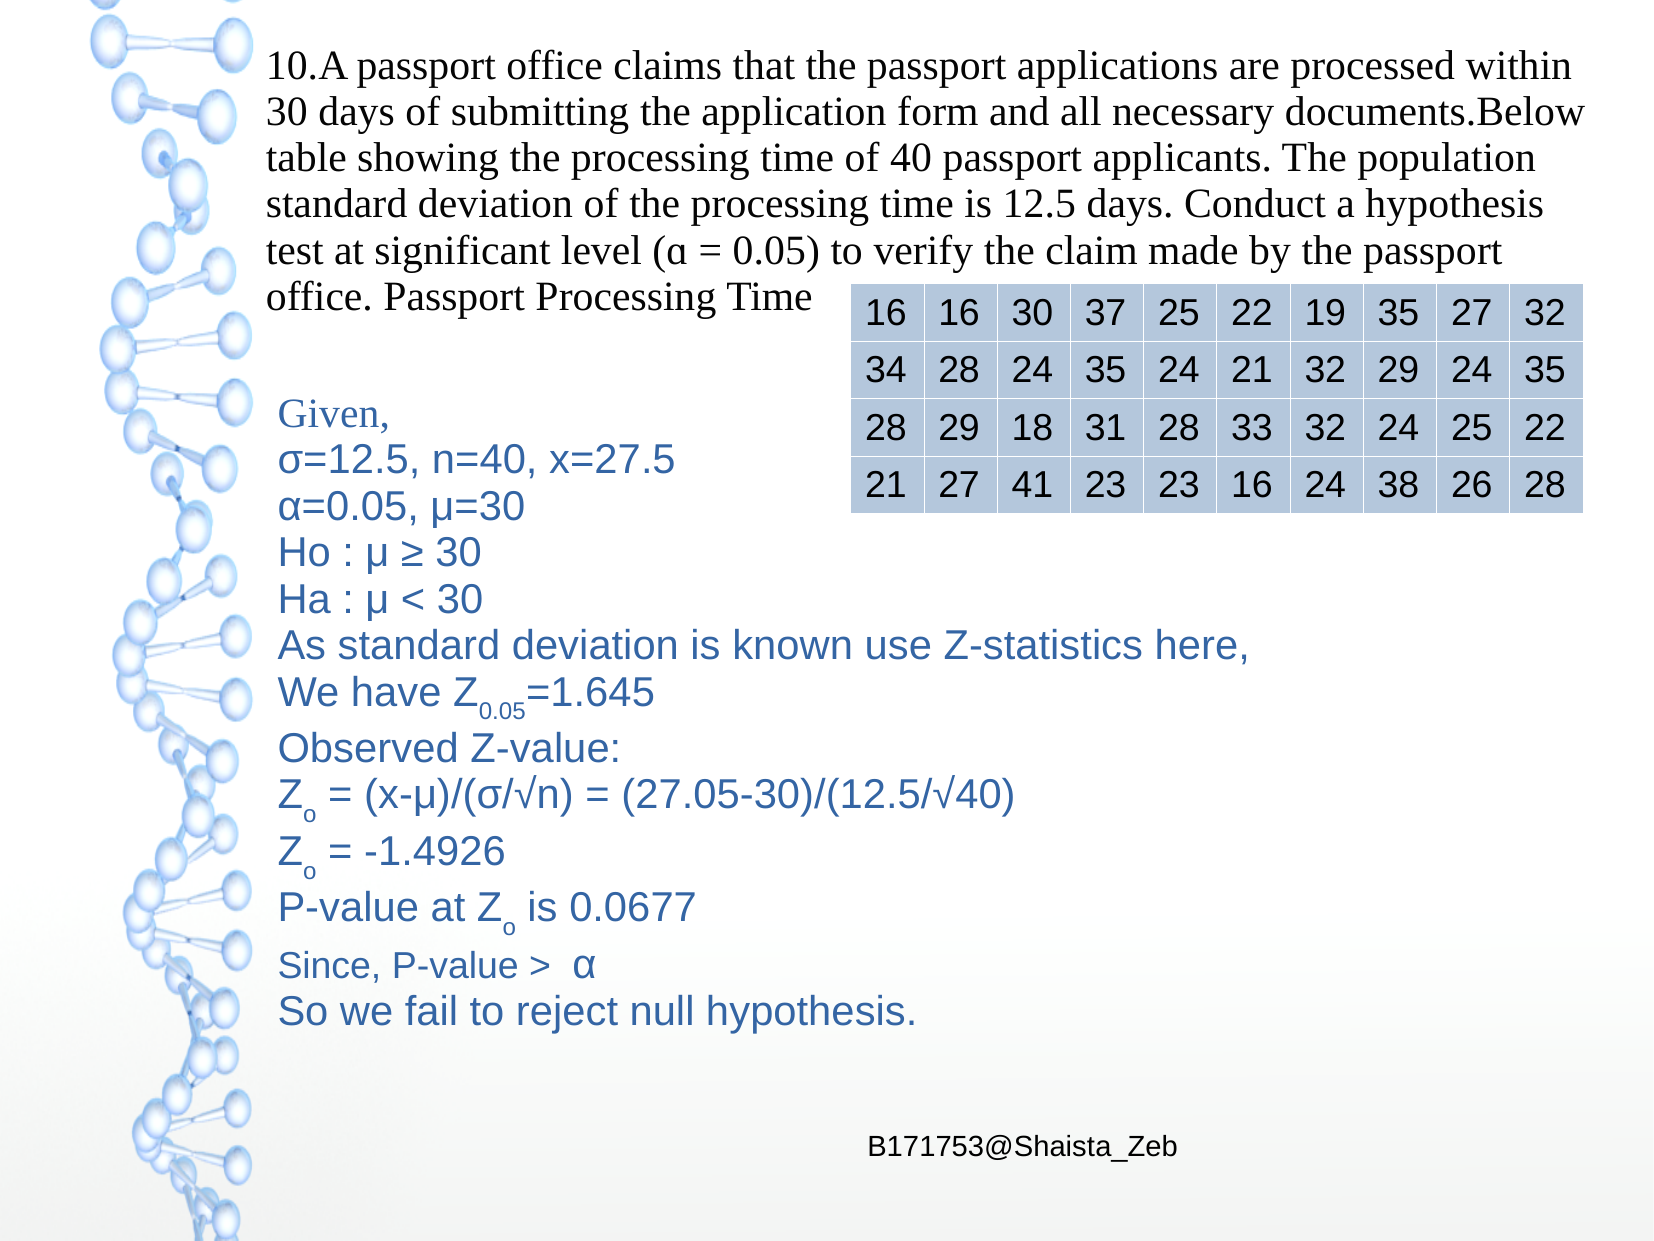

# 10.A passport office claims that the passport applications are processed within 30 days of submitting the application form and all necessary documents.Below table showing the processing time of 40 passport applicants. The population standard deviation of the processing time is 12.5 days. Conduct a hypothesis test at significant level (ɑ = 0.05) to verify the claim made by the passport office. Passport Processing Time
| 16 | 16 | 30 | 37 | 25 | 22 | 19 | 35 | 27 | 32 |
| --- | --- | --- | --- | --- | --- | --- | --- | --- | --- |
| 34 | 28 | 24 | 35 | 24 | 21 | 32 | 29 | 24 | 35 |
| 28 | 29 | 18 | 31 | 28 | 33 | 32 | 24 | 25 | 22 |
| 21 | 27 | 41 | 23 | 23 | 16 | 24 | 38 | 26 | 28 |
Given,
σ=12.5, n=40, x=27.5
α=0.05, μ=30
Ho : μ ≥ 30
Ha : μ < 30
As standard deviation is known use Z-statistics here,
We have Z0.05=1.645
Observed Z-value:
Zo = (x-μ)/(σ/√n) = (27.05-30)/(12.5/√40)
Zo = -1.4926
P-value at Zo is 0.0677
Since, P-value > α
So we fail to reject null hypothesis.
B171753@Shaista_Zeb